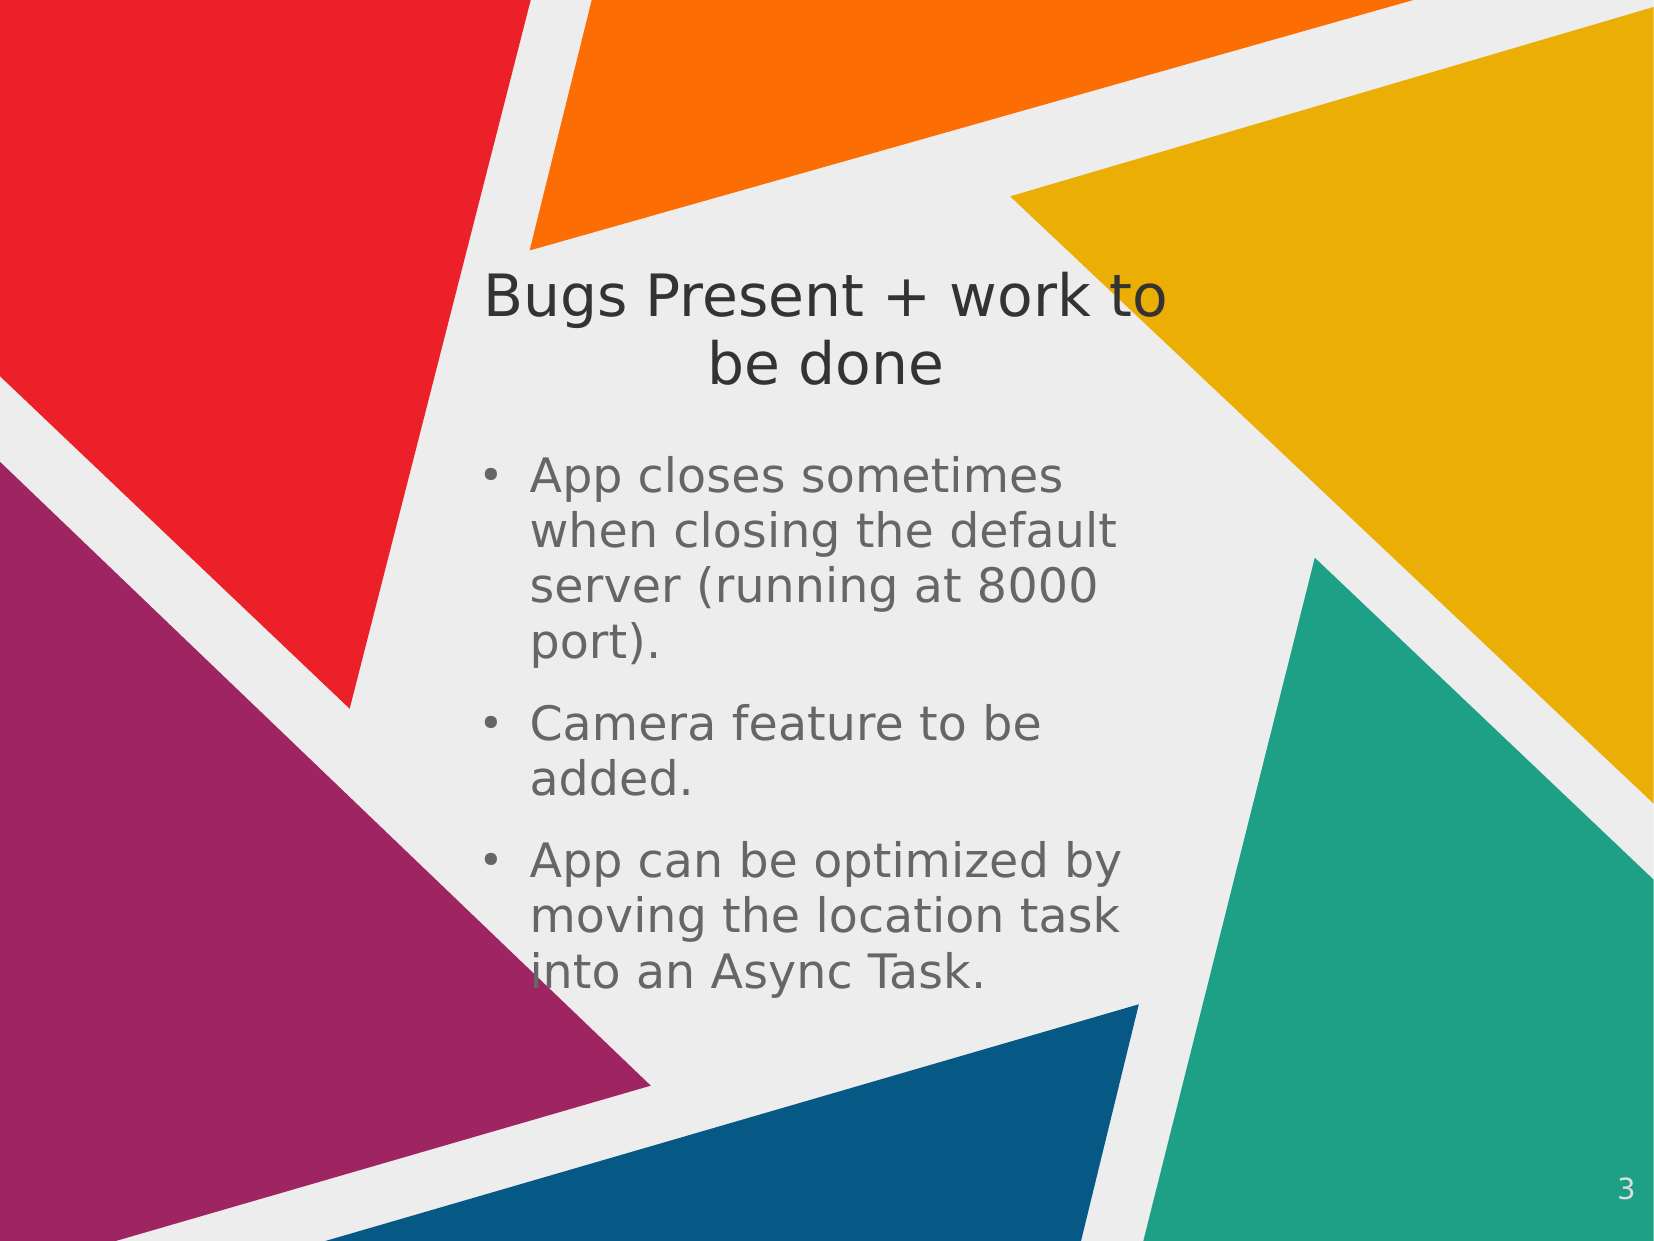

# Bugs Present + work to be done
App closes sometimes when closing the default server (running at 8000 port).
Camera feature to be added.
App can be optimized by moving the location task into an Async Task.
3